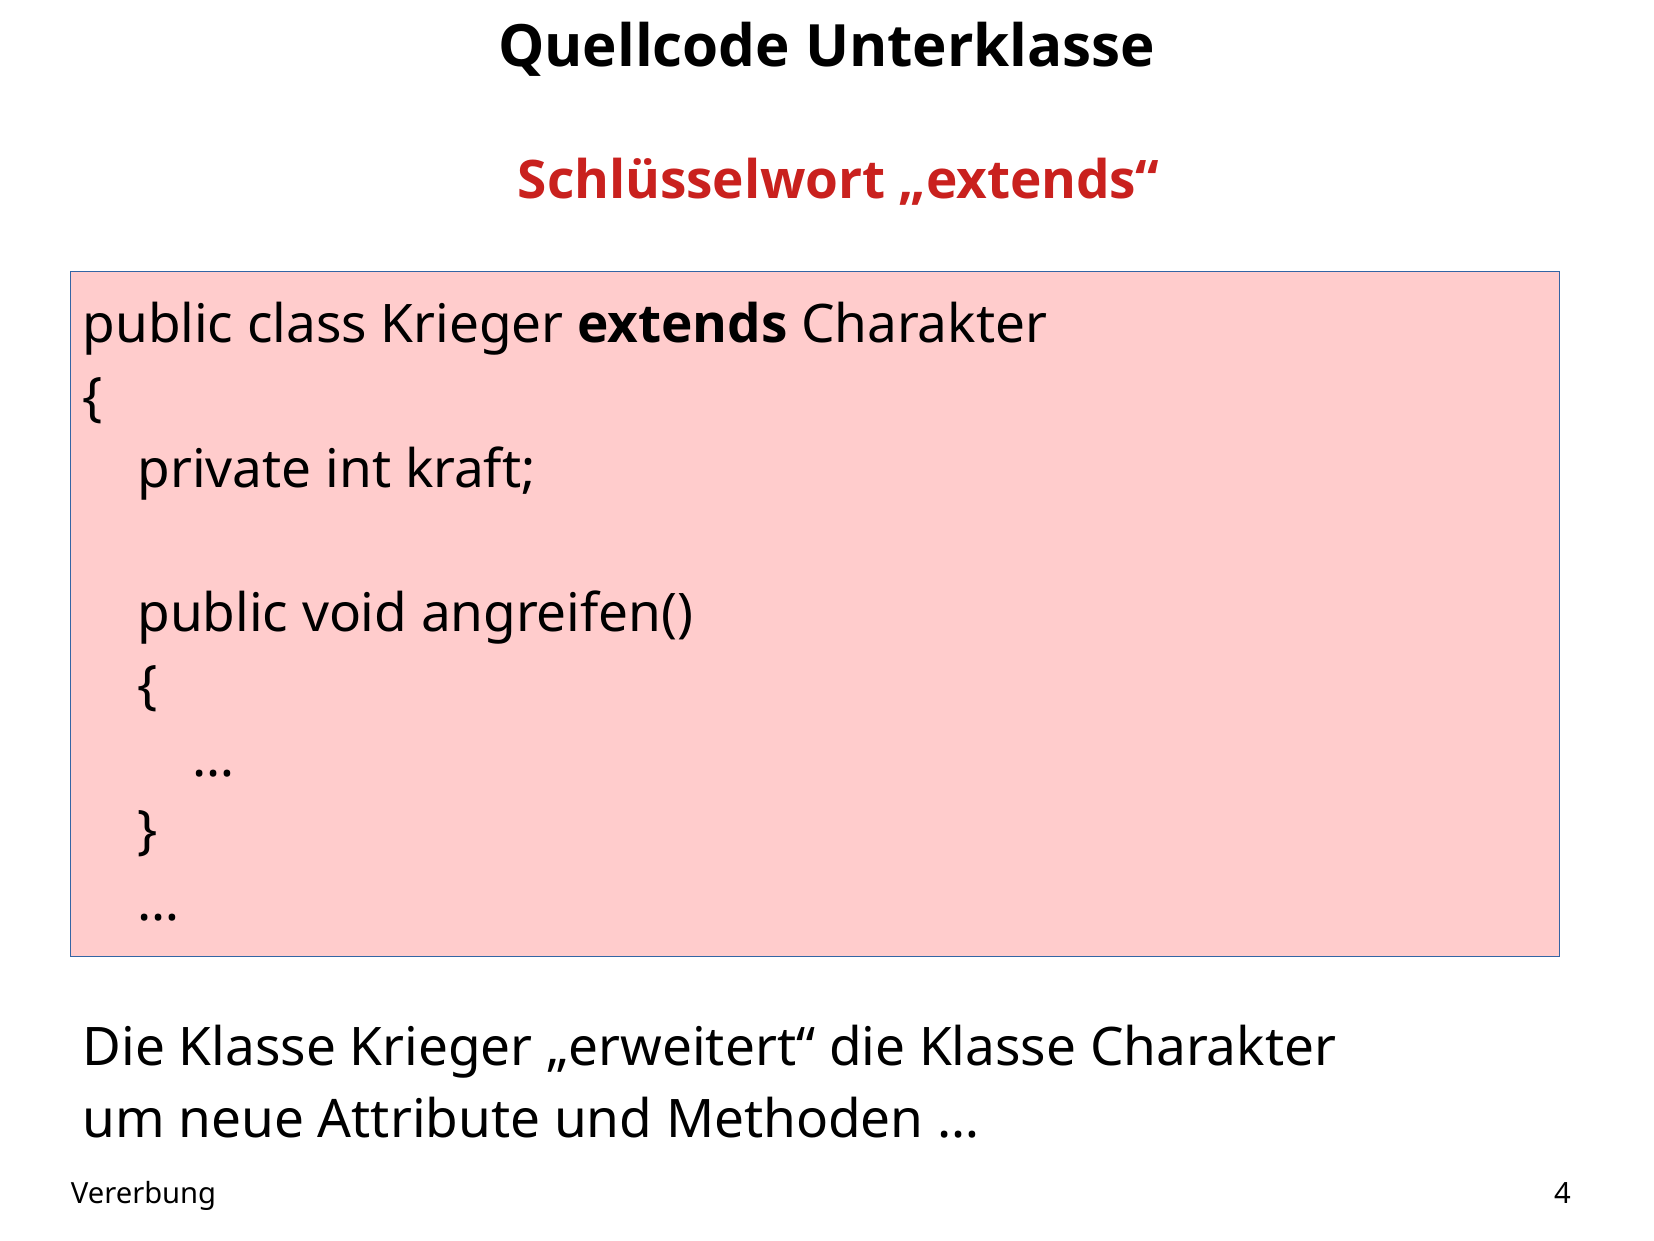

# Quellcode Unterklasse
Schlüsselwort „extends“
public class Krieger extends Charakter
{
 private int kraft;
 public void angreifen()
 {
 …
 }
 …
Die Klasse Krieger „erweitert“ die Klasse Charakter
um neue Attribute und Methoden …
Vererbung
4